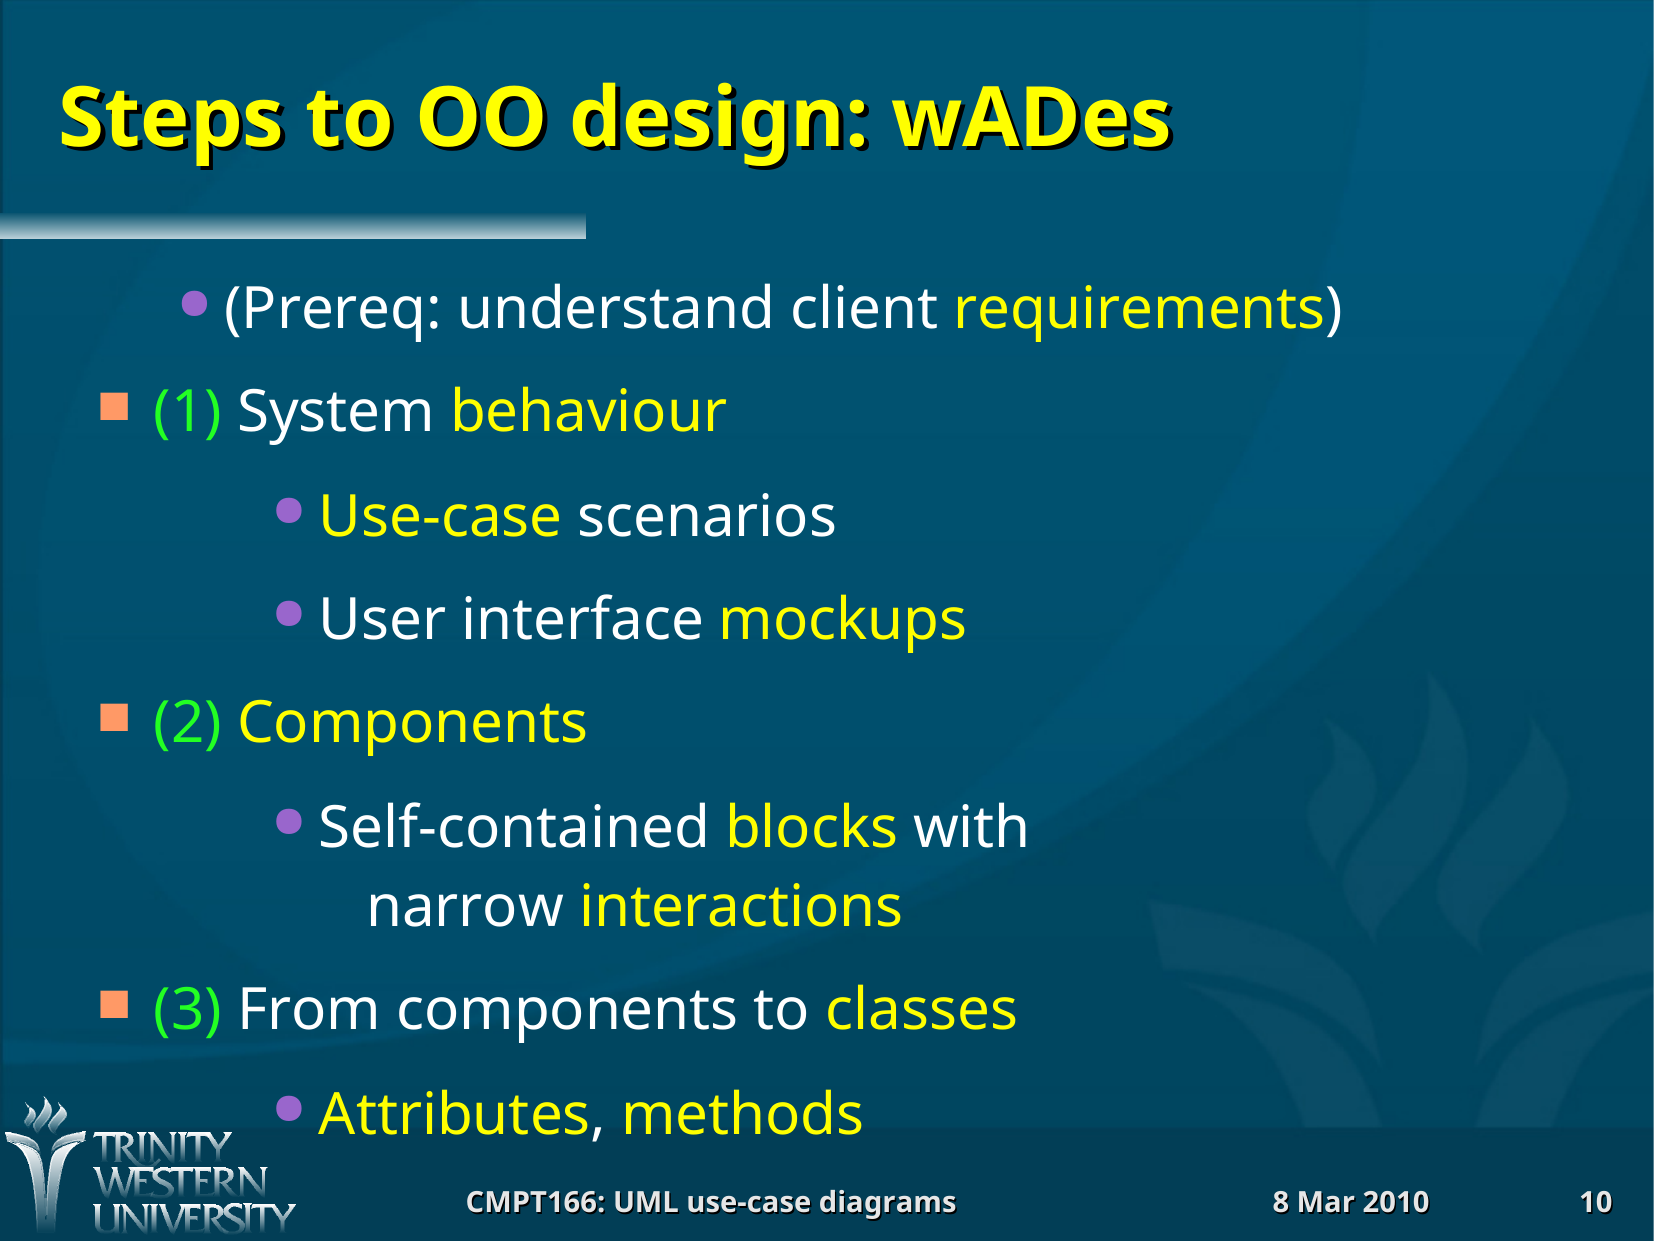

# Steps to OO design: wADes
(Prereq: understand client requirements)
(1) System behaviour
Use-case scenarios
User interface mockups
(2) Components
Self-contained blocks with
narrow interactions
(3) From components to classes
Attributes, methods
CMPT166: UML use-case diagrams
8 Mar 2010
10